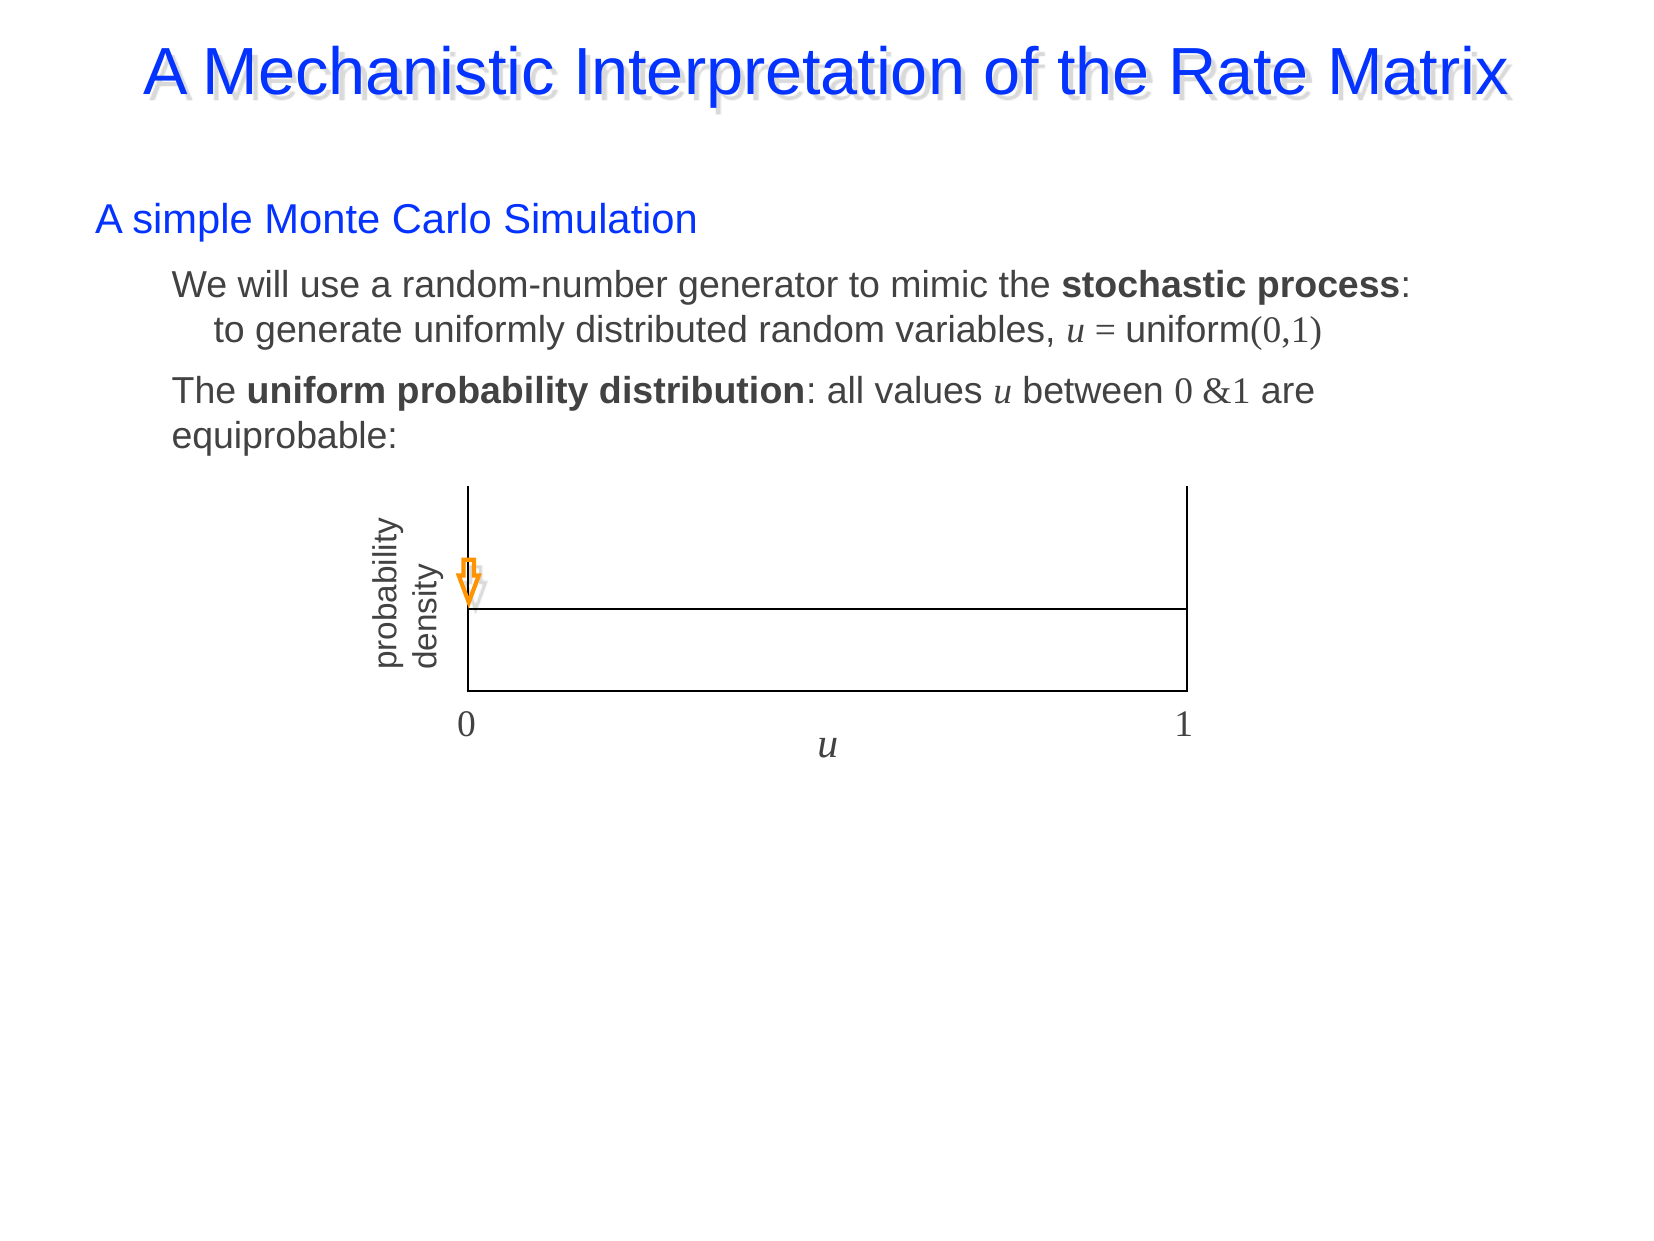

A Mechanistic Interpretation of the Rate Matrix
A simple Monte Carlo Simulation
We will use a random-number generator to mimic the stochastic process:
 to generate uniformly distributed random variables, u = uniform(0,1)
The uniform probability distribution: all values u between 0 &1 are equiprobable:
probability
density
0
1
u